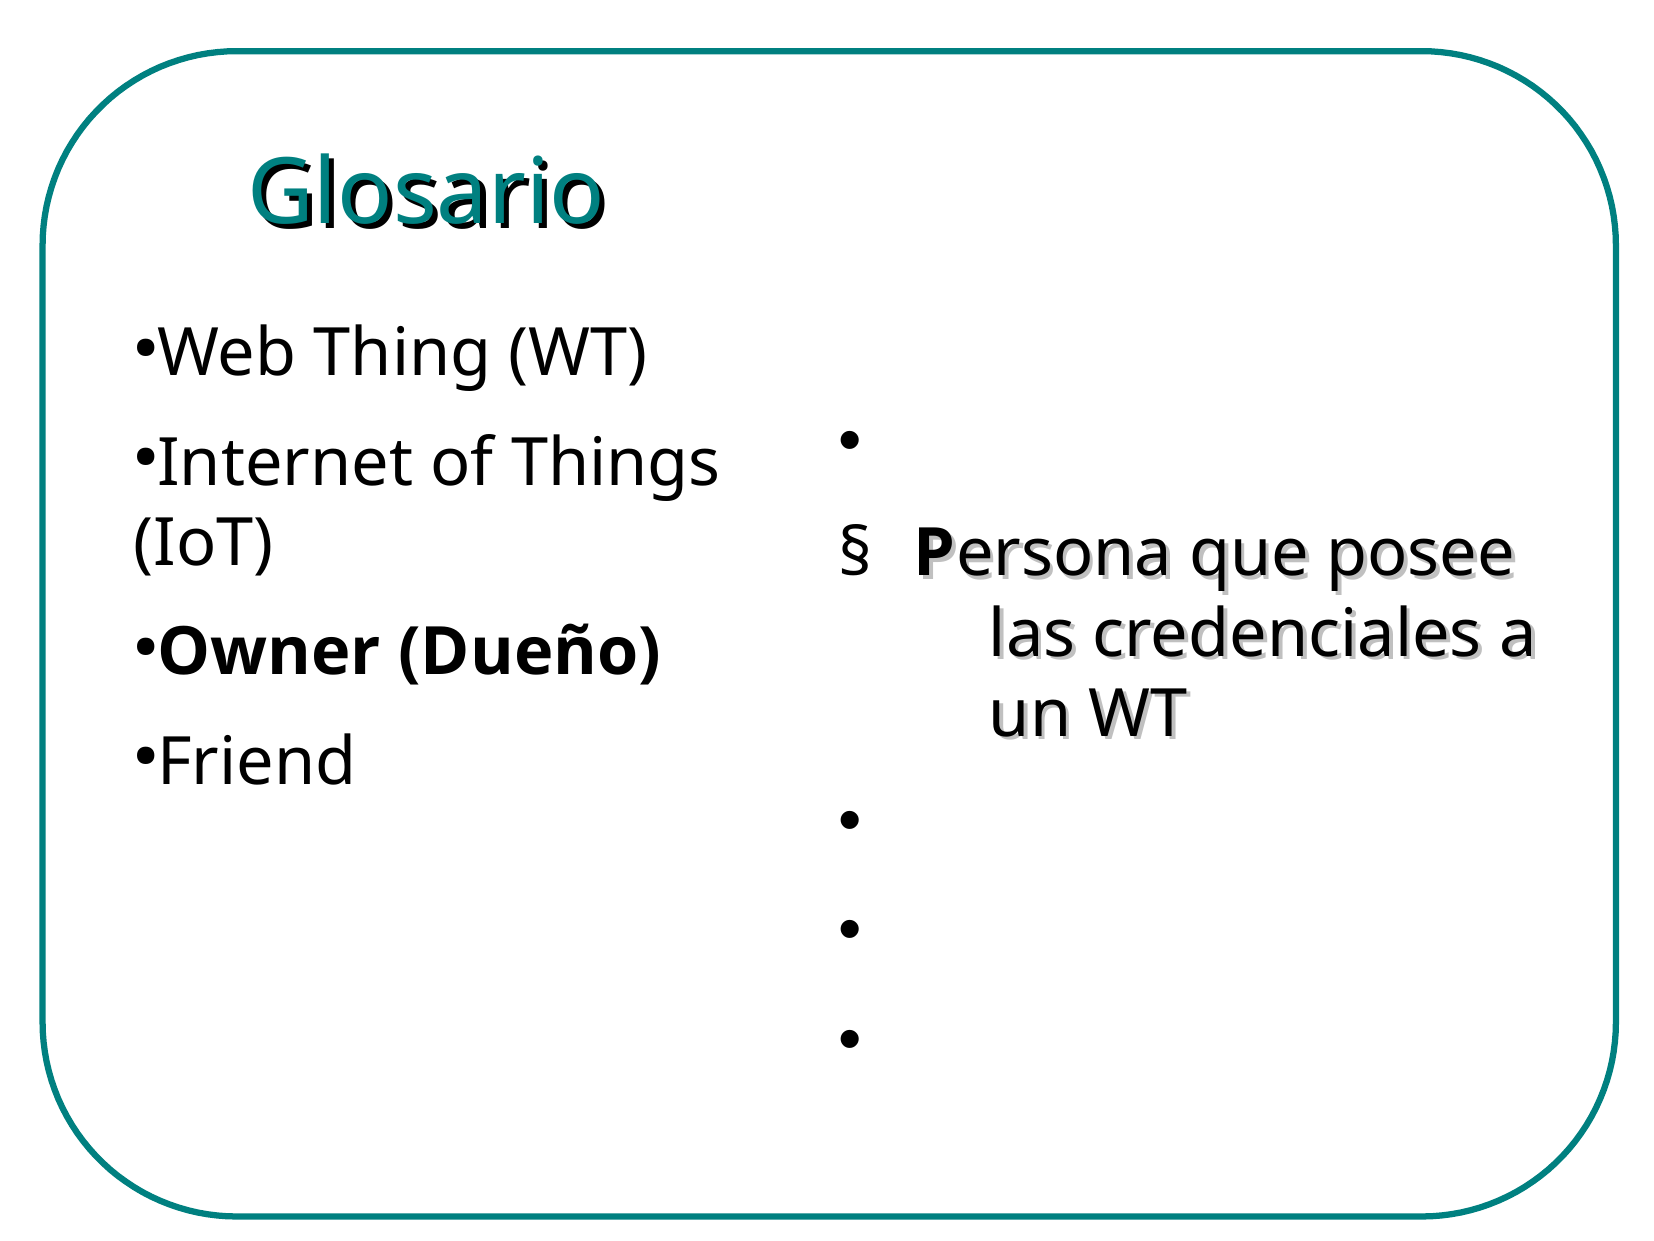

# Glosario
Persona que posee las credenciales a un WT
Web Thing (WT)
Internet of Things (IoT)
Owner (Dueño)
Friend